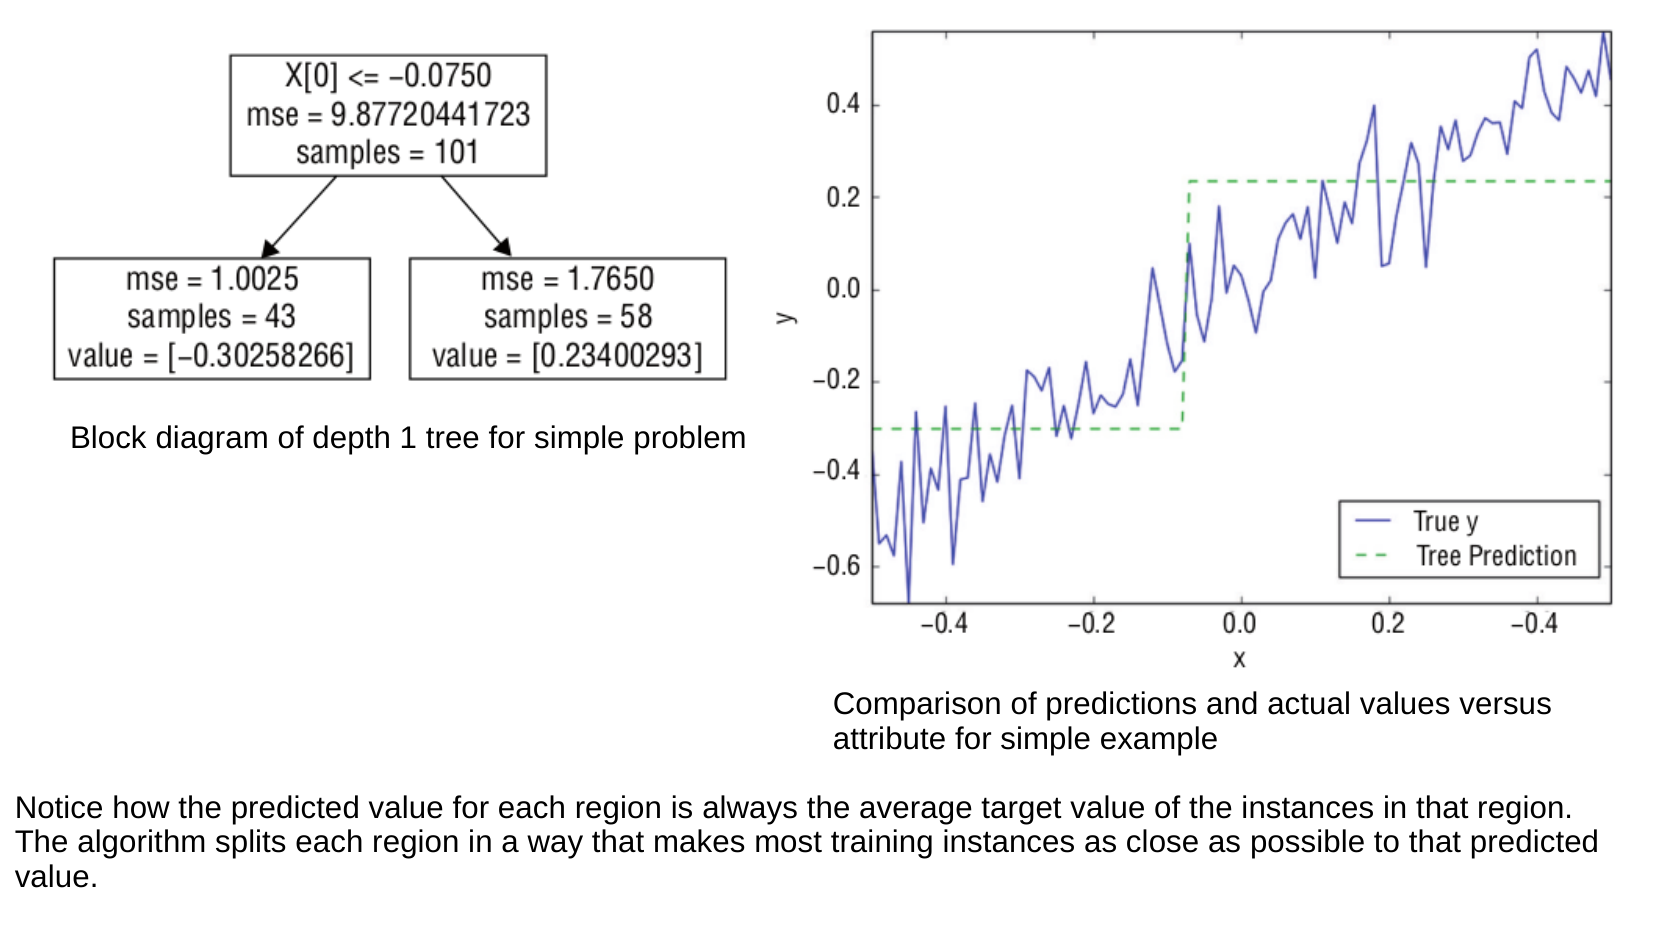

Block diagram of depth 1 tree for simple problem
Comparison of predictions and actual values versus attribute for simple example
Notice how the predicted value for each region is always the average target value of the instances in that region. The algorithm splits each region in a way that makes most training instances as close as possible to that predicted value.